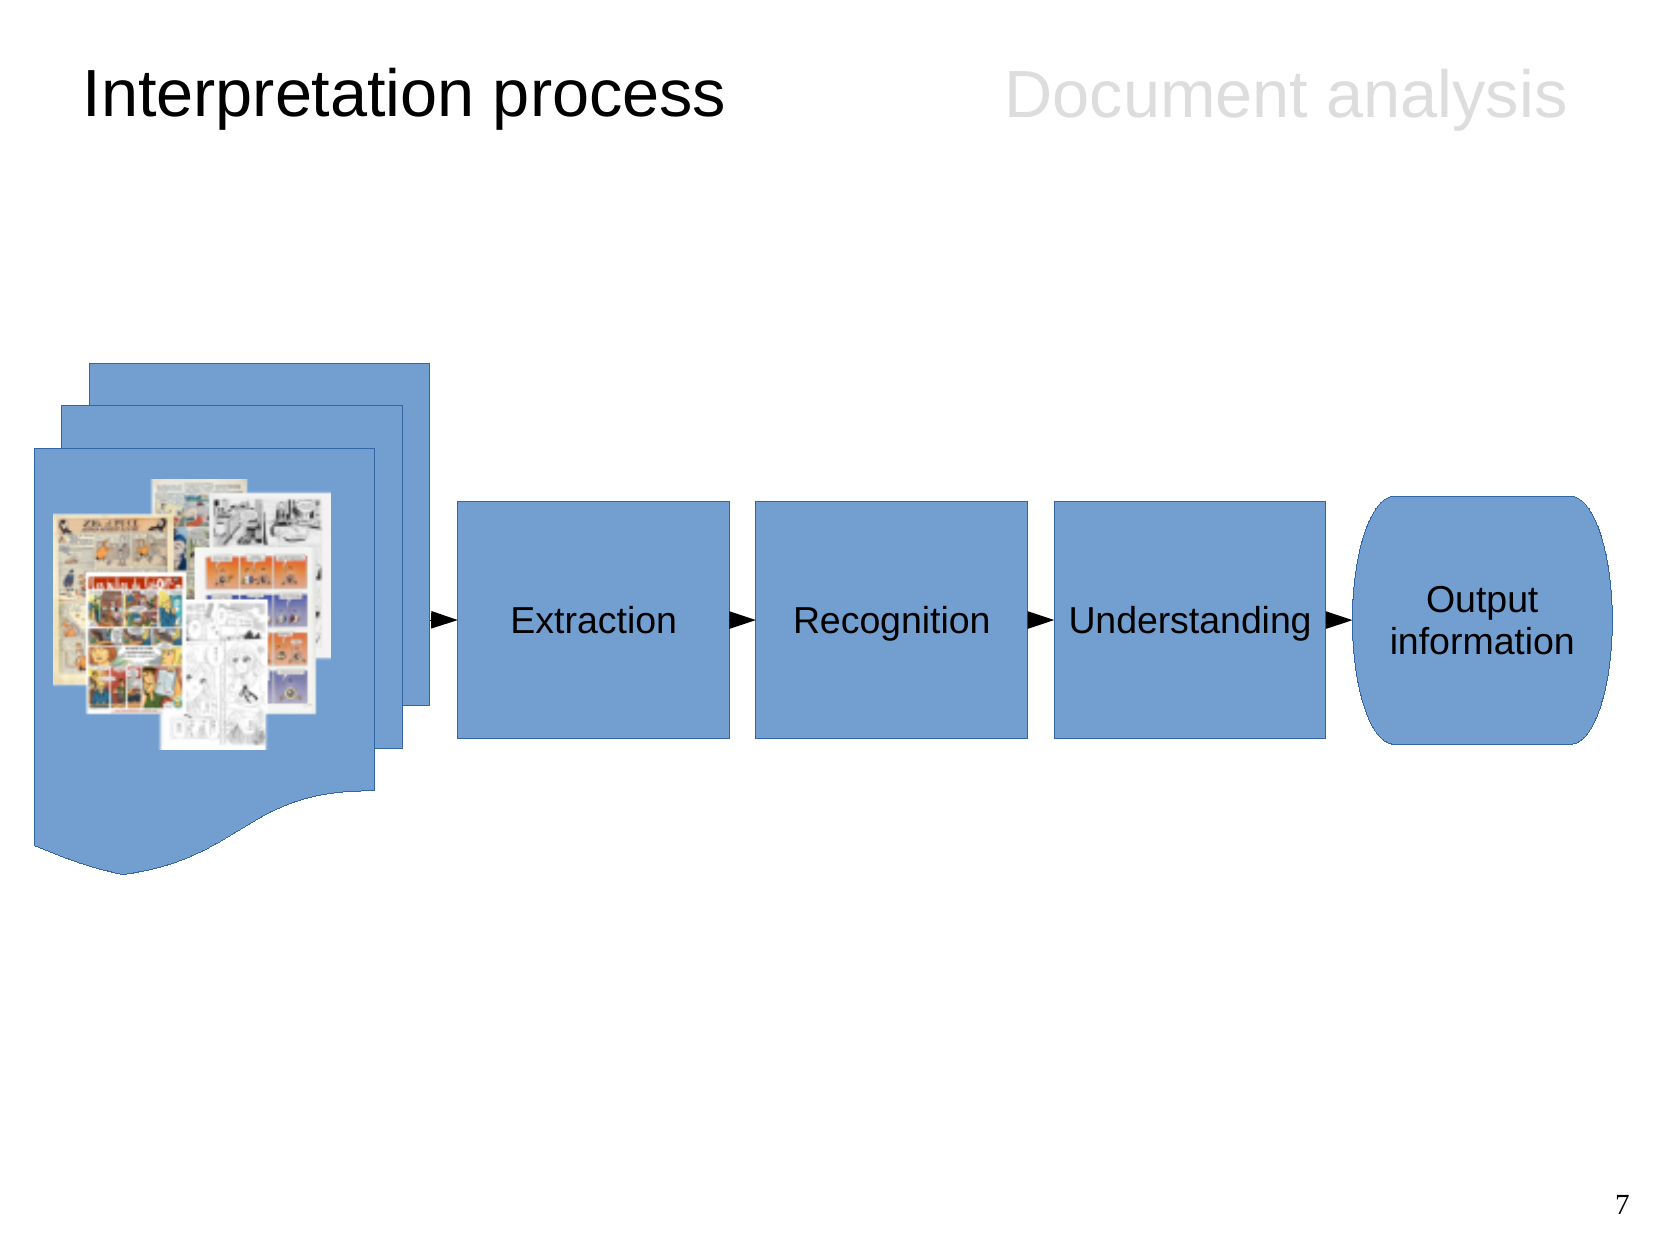

# Interpretation process
Output
information
Extraction
Recognition
Understanding
7